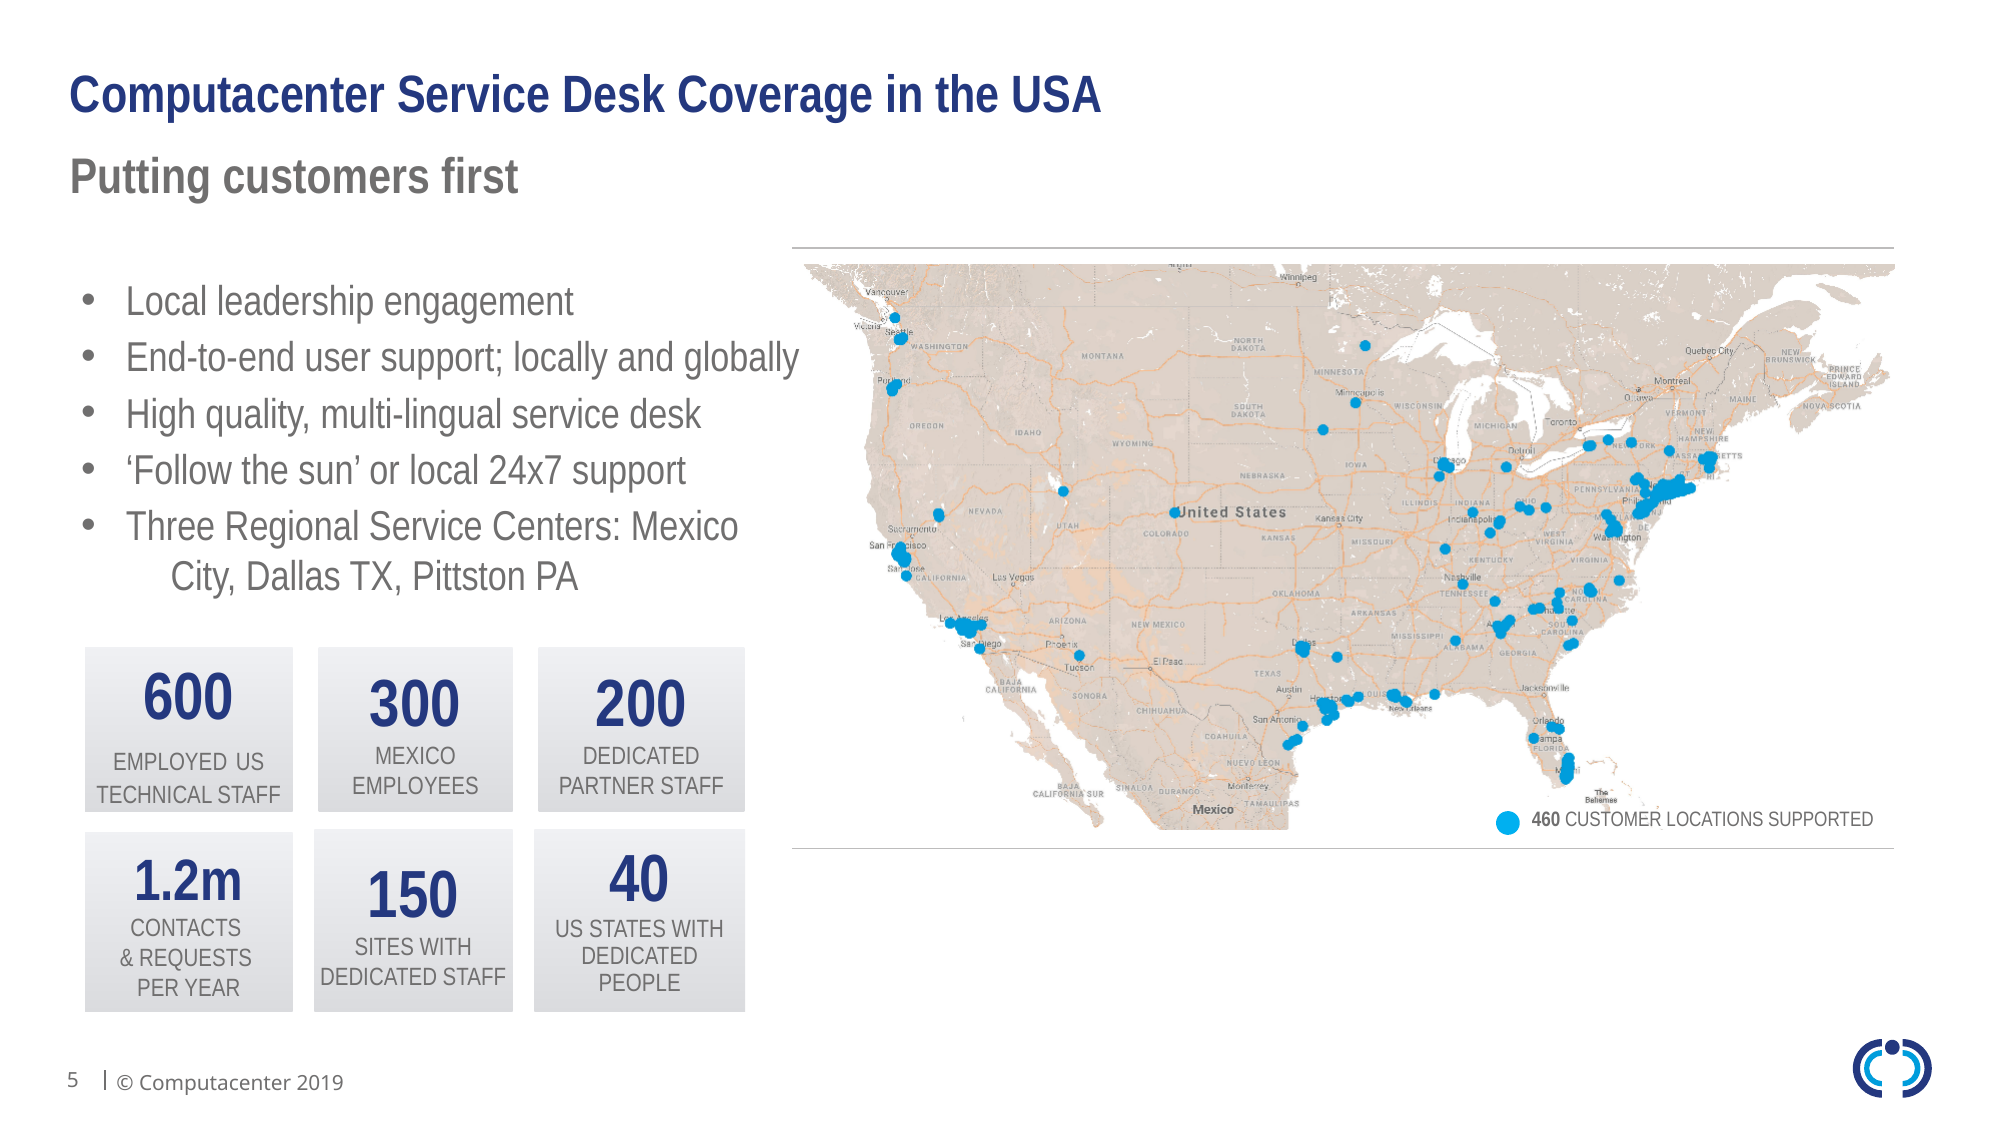

# Computacenter Service Desk Coverage in the USA
Putting customers first
Local leadership engagement
End-to-end user support; locally and globally
High quality, multi-lingual service desk
‘Follow the sun’ or local 24x7 support
Three Regional Service Centers: Mexico City, Dallas TX, Pittston PA
600
EMPLOYED US TECHNICAL STAFF
300
mexico employees
200
dedicated partner staff
460 CUSTOMER LOCATIONS SUPPORTED
40
US STATES WITH DEDICATED PEOPLE
150
SITES WITH DEDICATED STAFF
1.2m
CONTACTS
& REQUESTS
PER YEAR
4
© Computacenter 2019